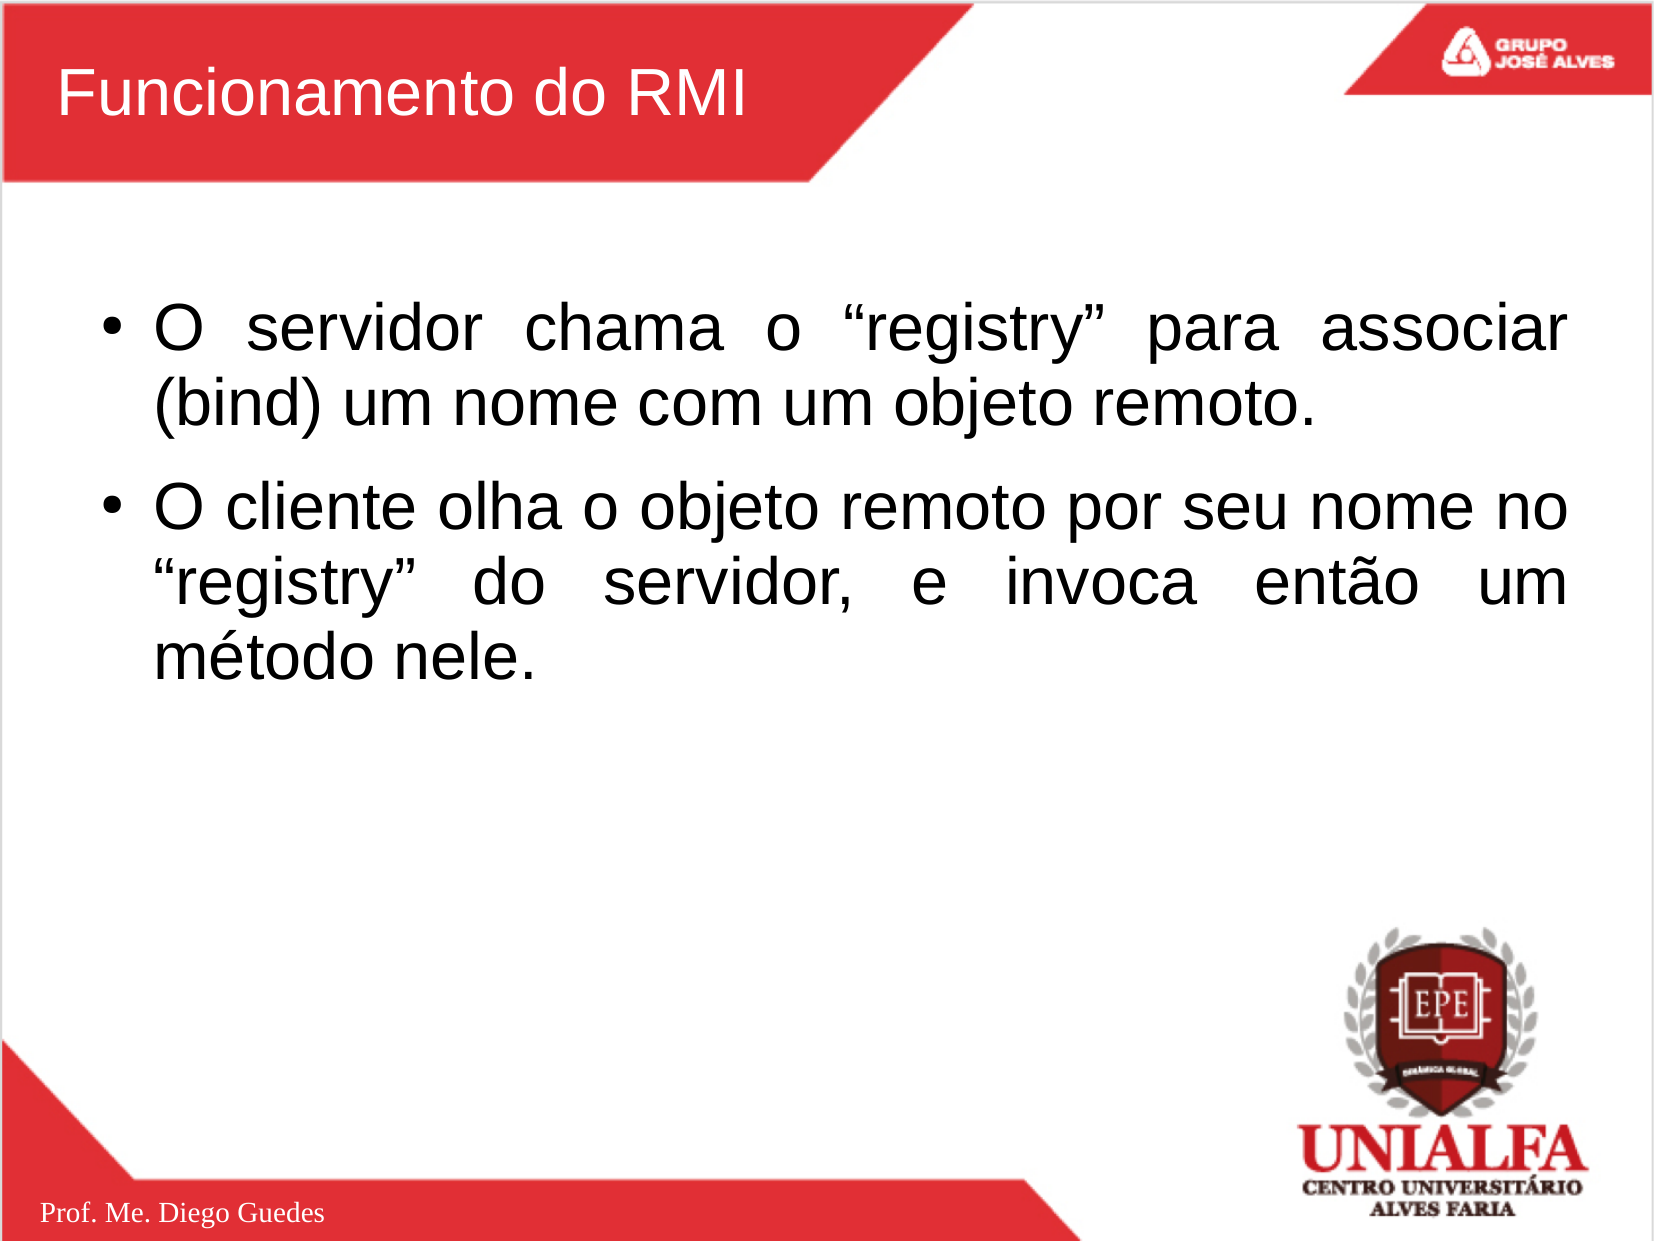

# Funcionamento do RMI
O servidor chama o “registry” para associar (bind) um nome com um objeto remoto.
O cliente olha o objeto remoto por seu nome no “registry” do servidor, e invoca então um método nele.